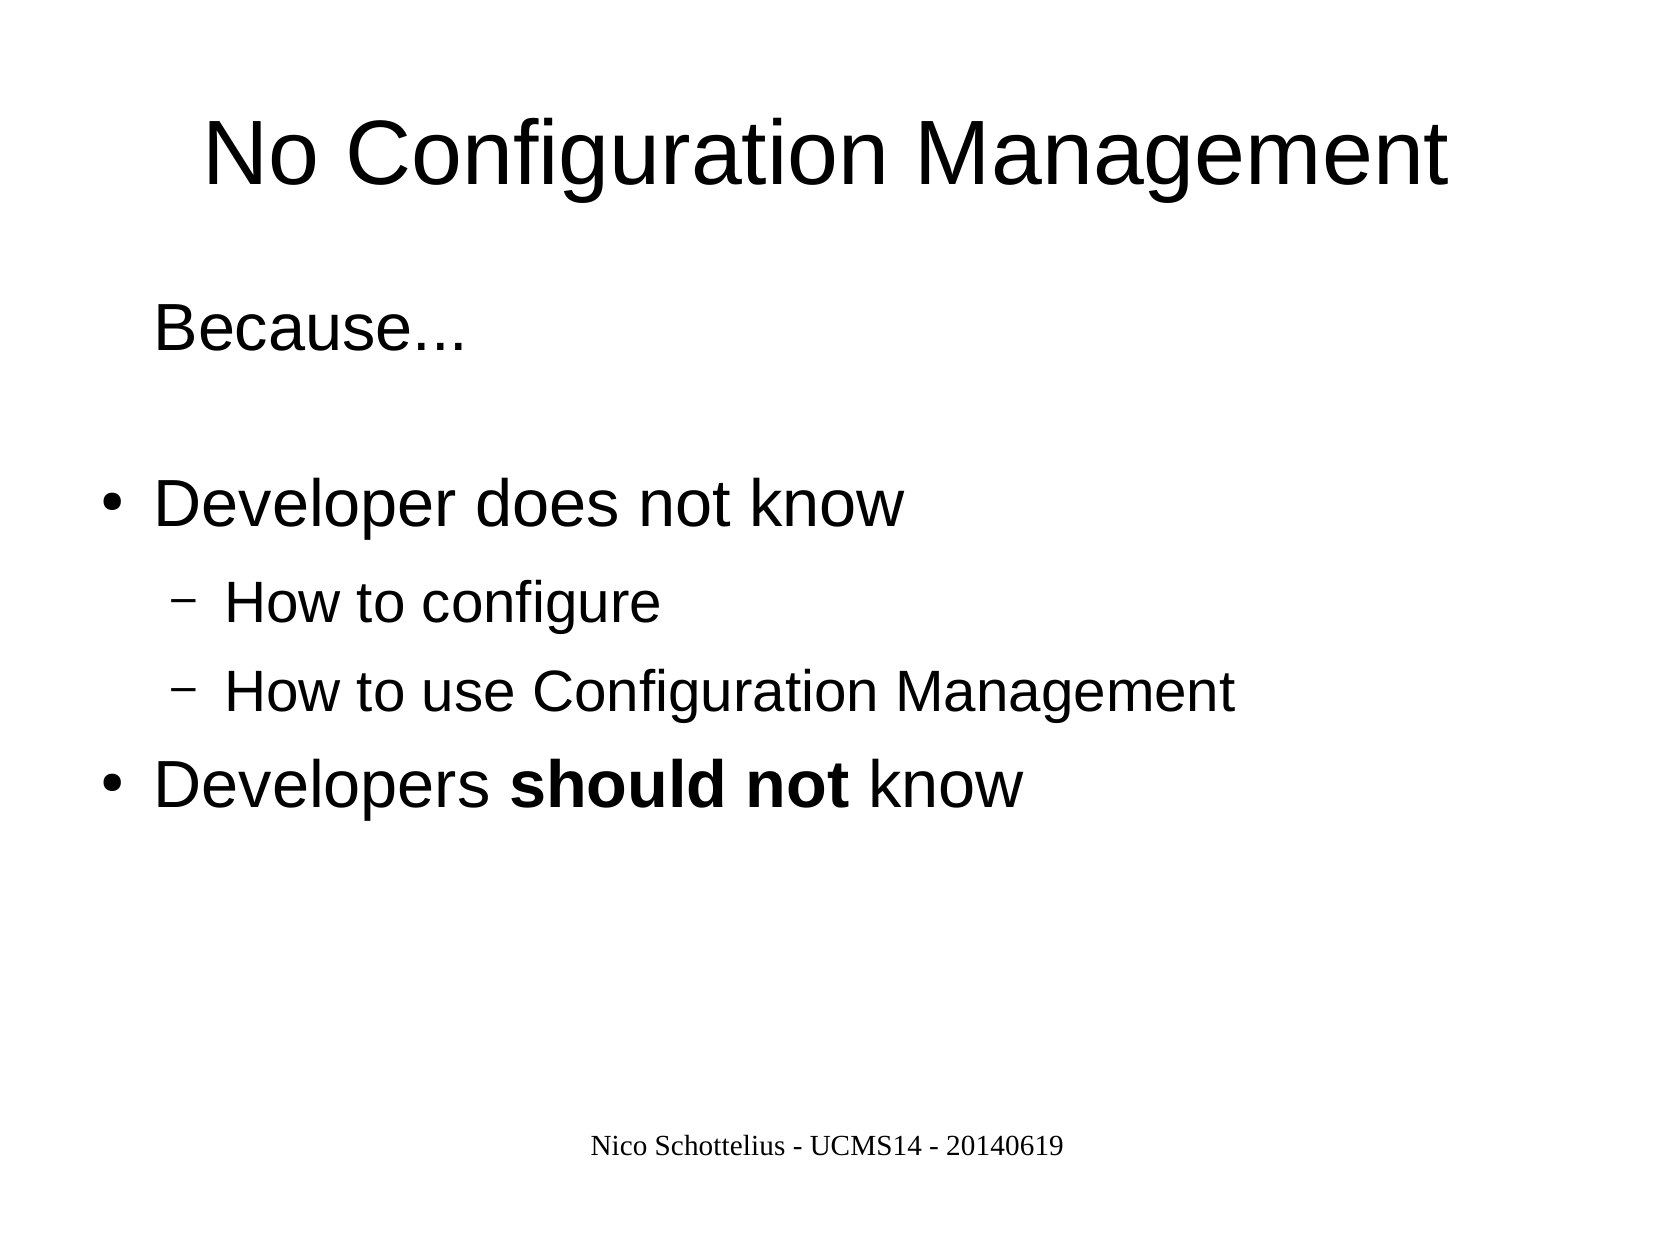

# No Configuration Management
Because...
Developer does not know
How to configure
How to use Configuration Management
Developers should not know
Nico Schottelius - UCMS14 - 20140619